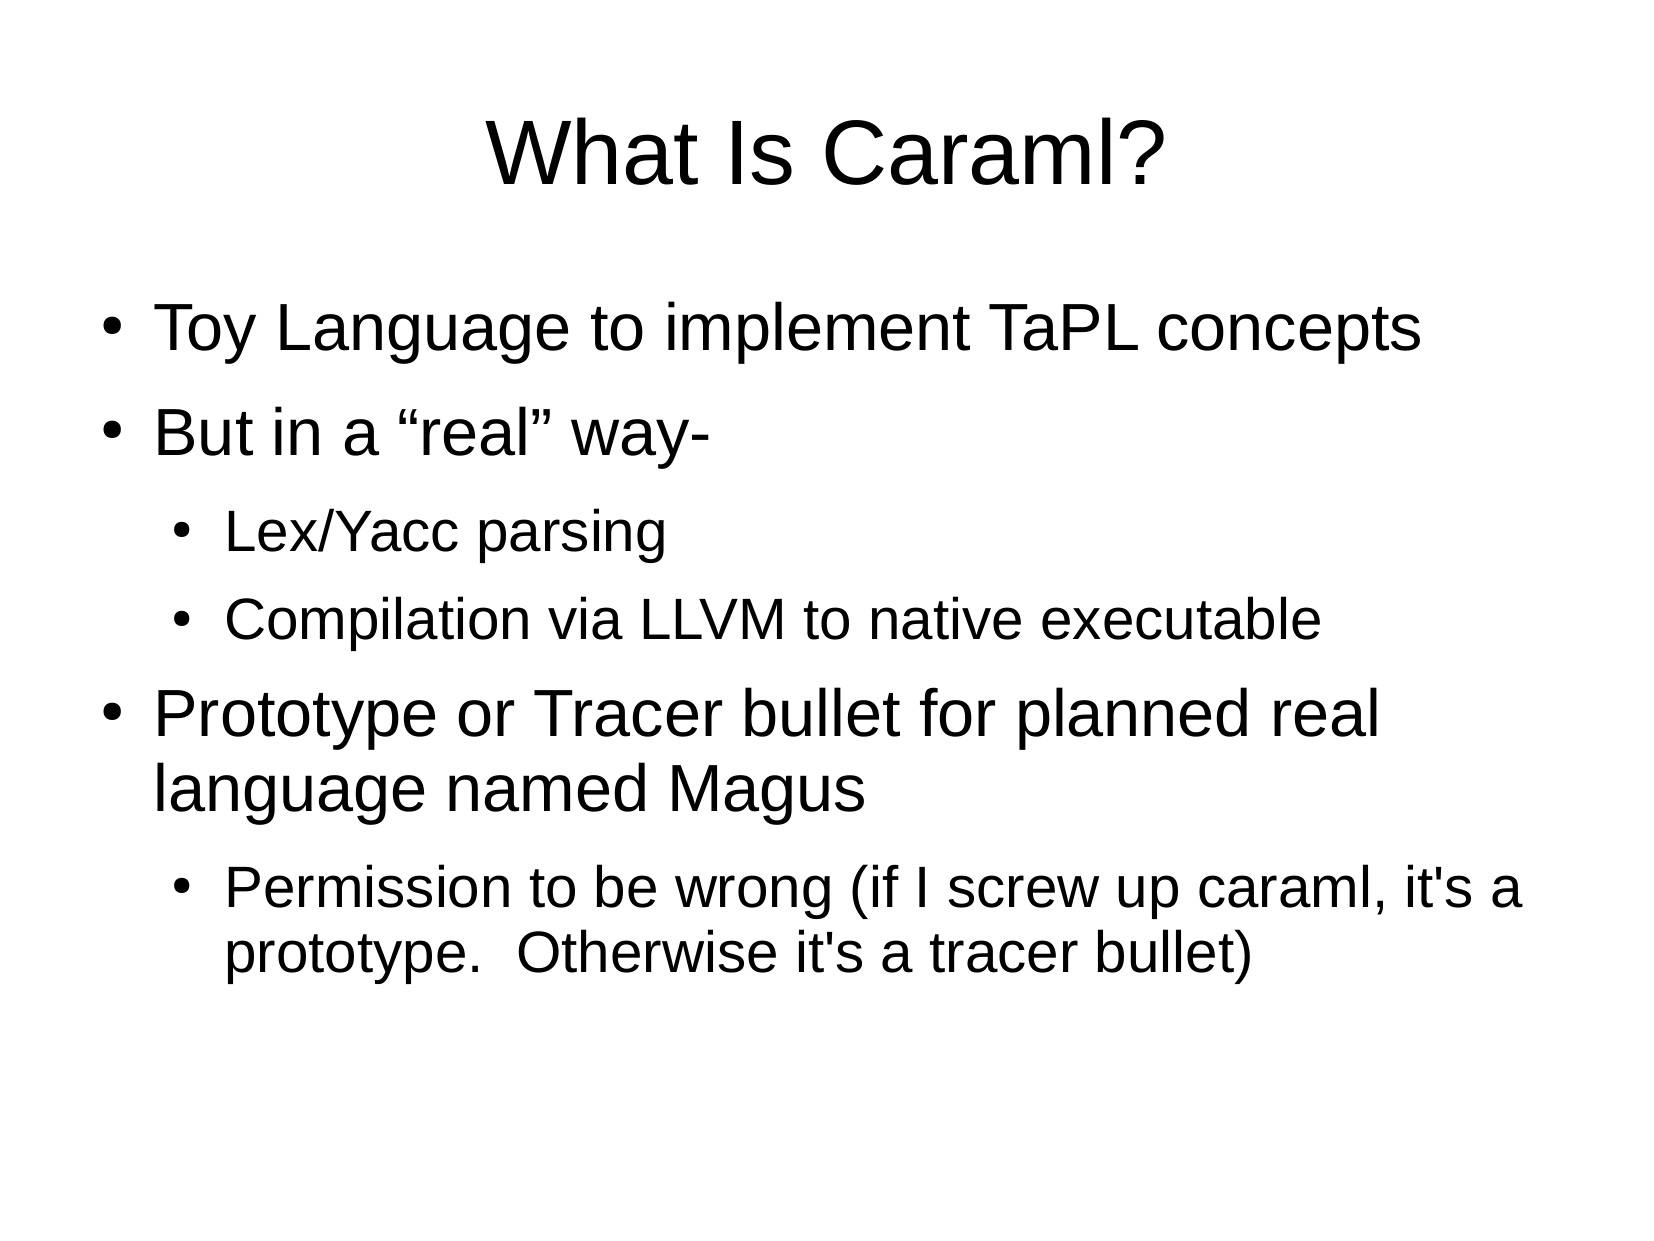

# What Is Caraml?
Toy Language to implement TaPL concepts
But in a “real” way-
Lex/Yacc parsing
Compilation via LLVM to native executable
Prototype or Tracer bullet for planned real language named Magus
Permission to be wrong (if I screw up caraml, it's a prototype. Otherwise it's a tracer bullet)